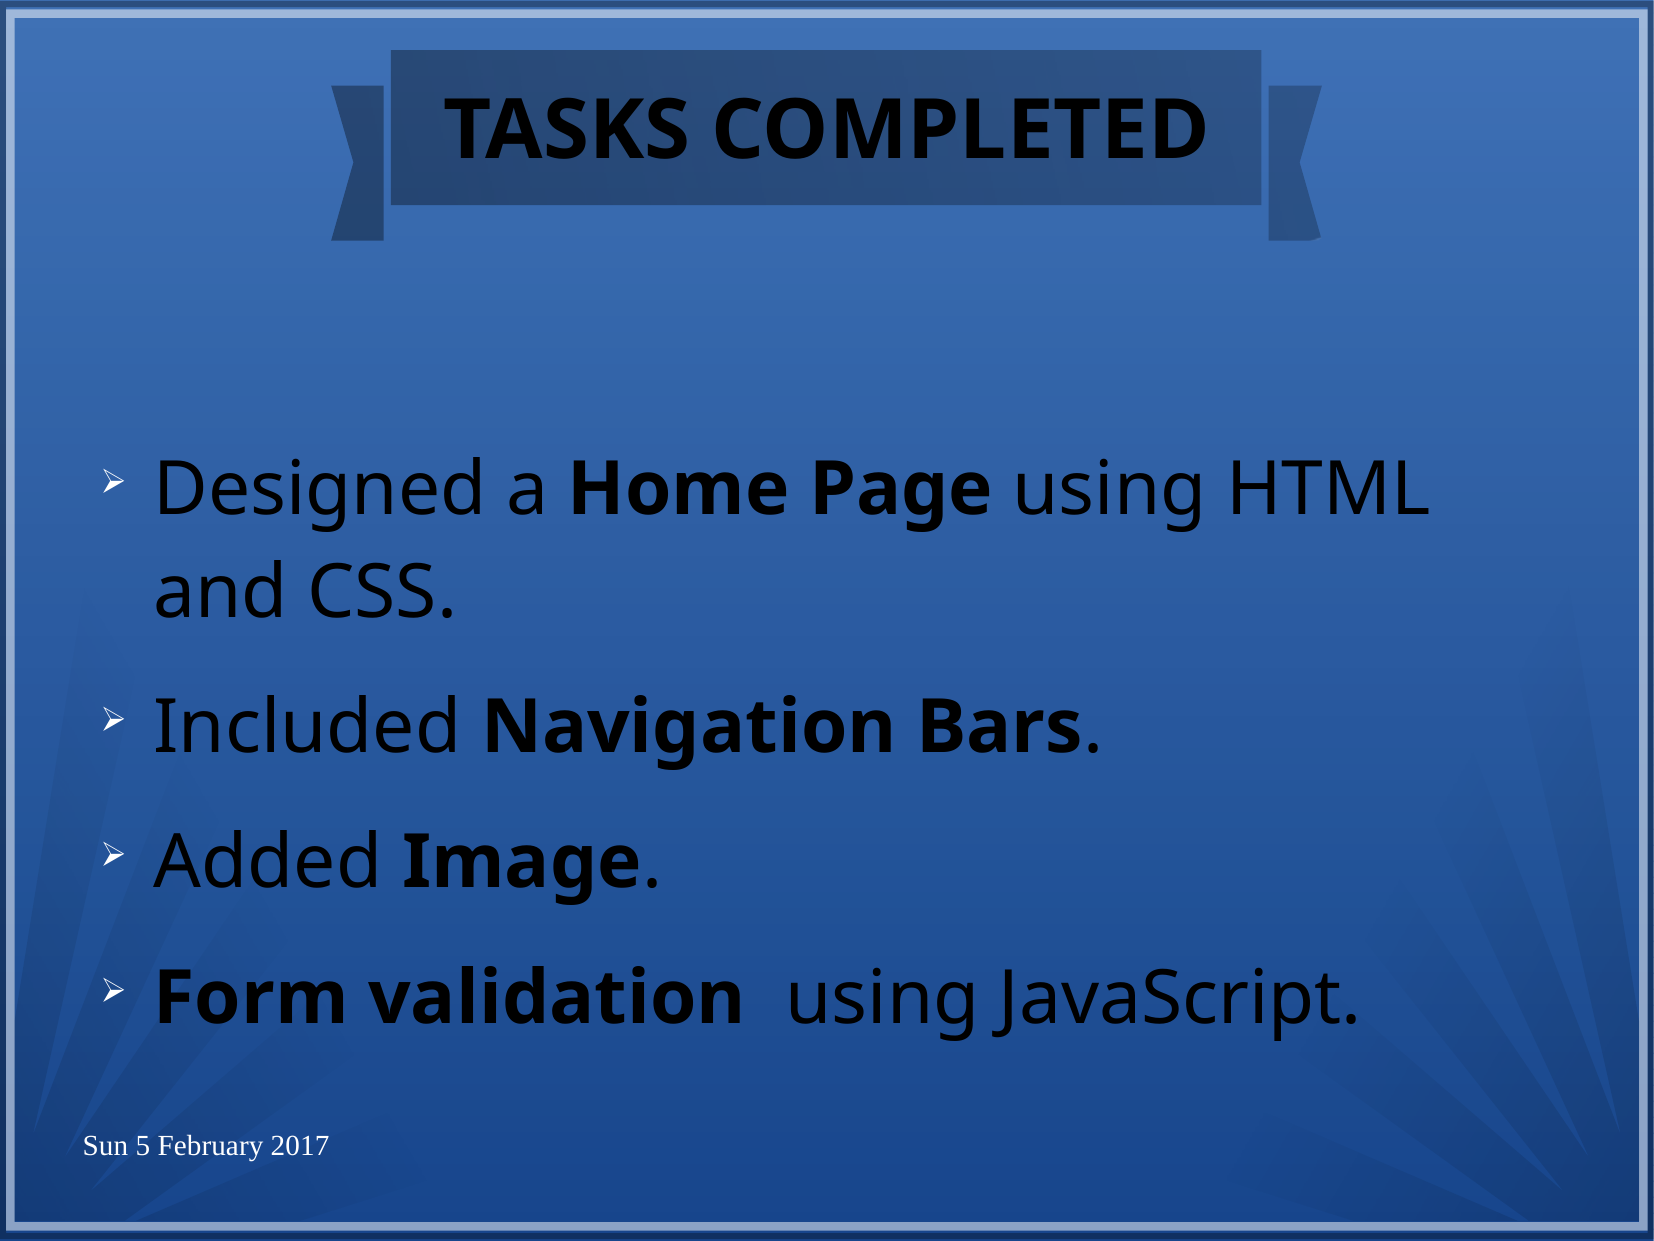

# TASKS COMPLETED
Designed a Home Page using HTML and CSS.
Included Navigation Bars.
Added Image.
Form validation using JavaScript.
Sun 5 February 2017